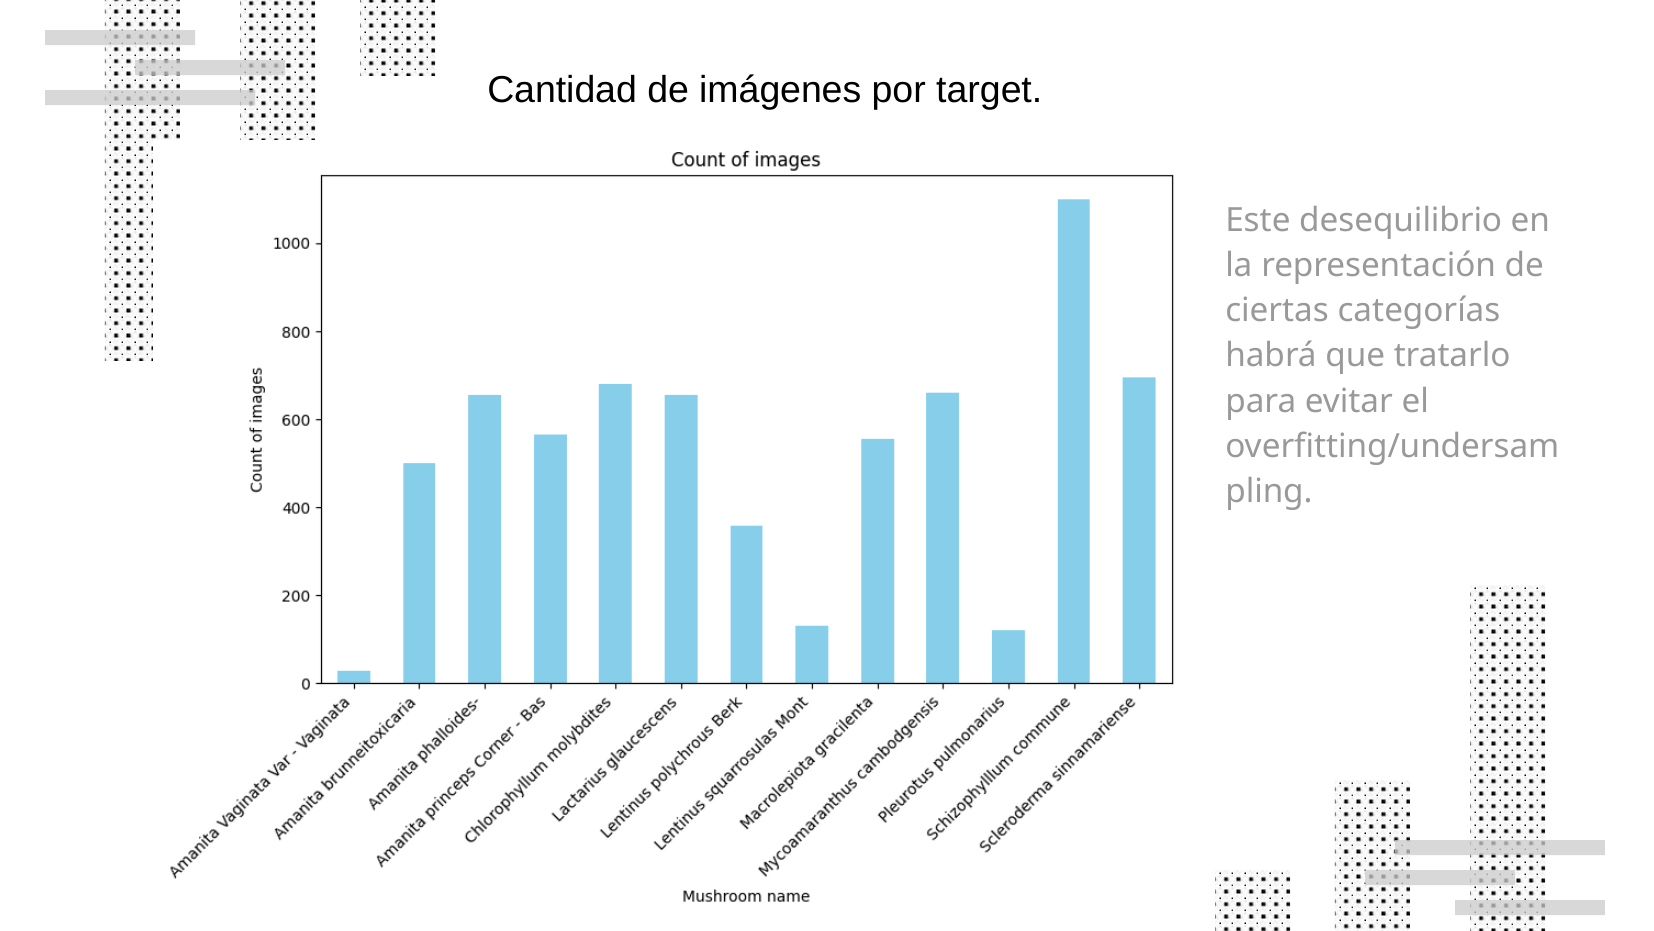

Cantidad de imágenes por target.
Este desequilibrio en la representación de ciertas categorías habrá que tratarlo para evitar el overfitting/undersampling.